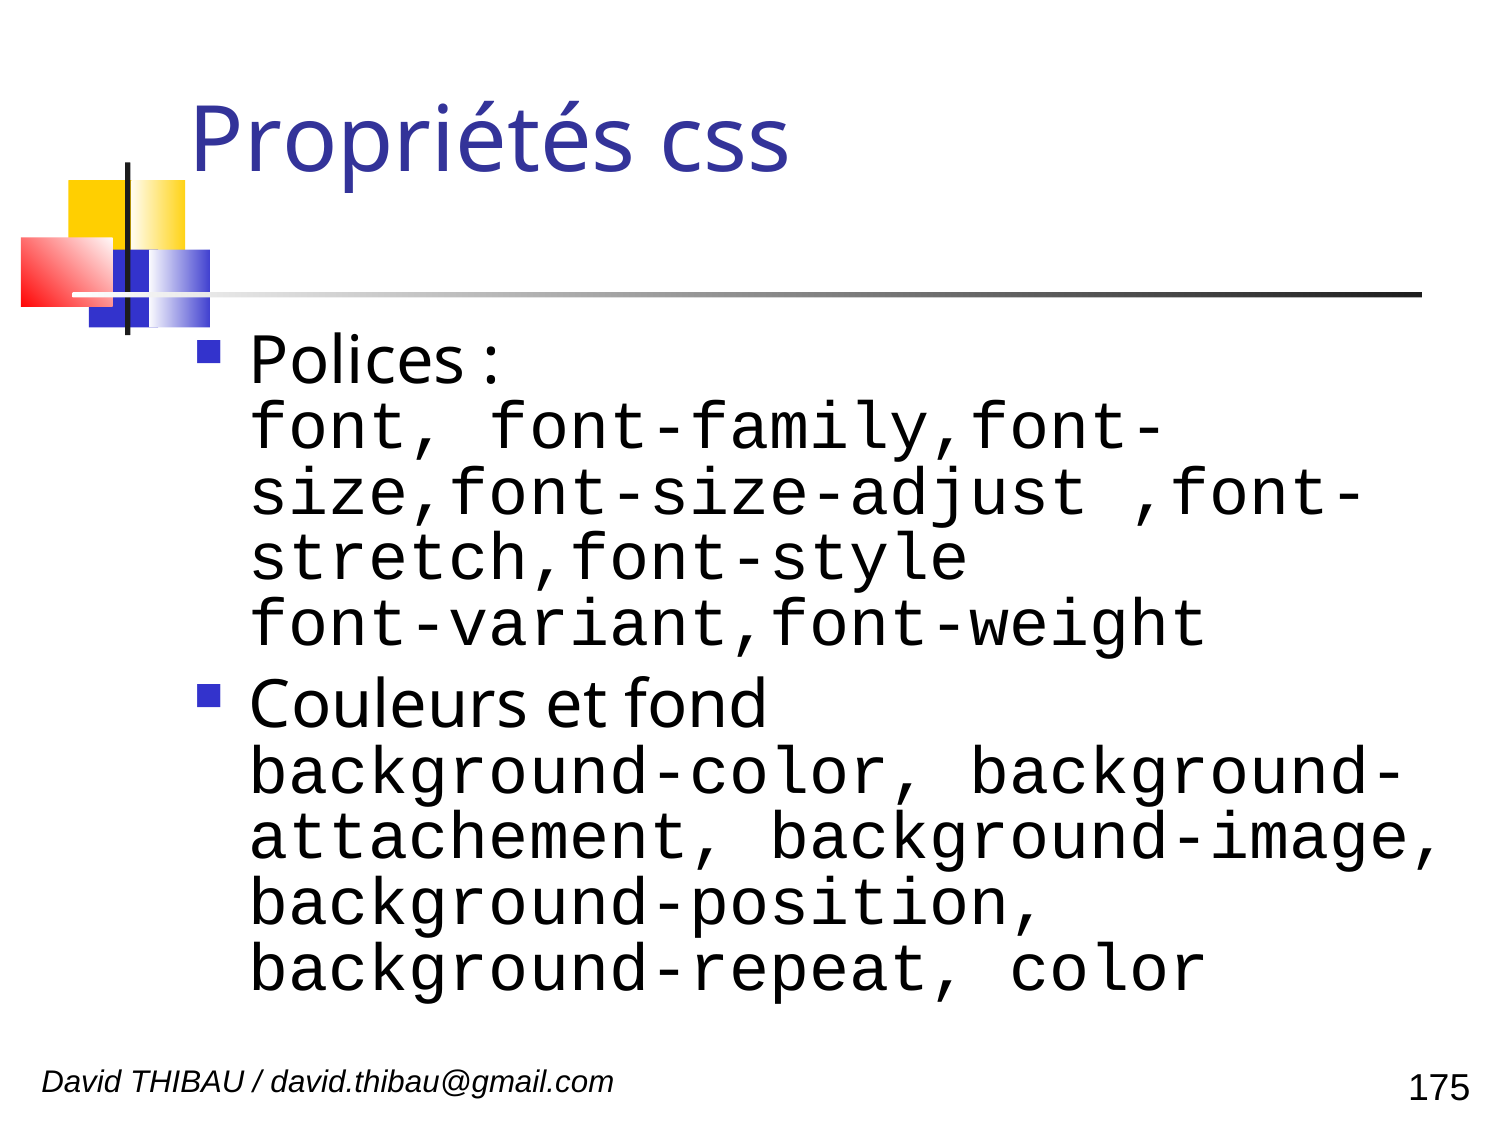

# Propriétés css
Polices :
font, font-family,font-size,font-size-adjust ,font-stretch,font-style
font-variant,font-weight
Couleurs et fond
background-color, background-attachement, background-image, background-position, background-repeat, color